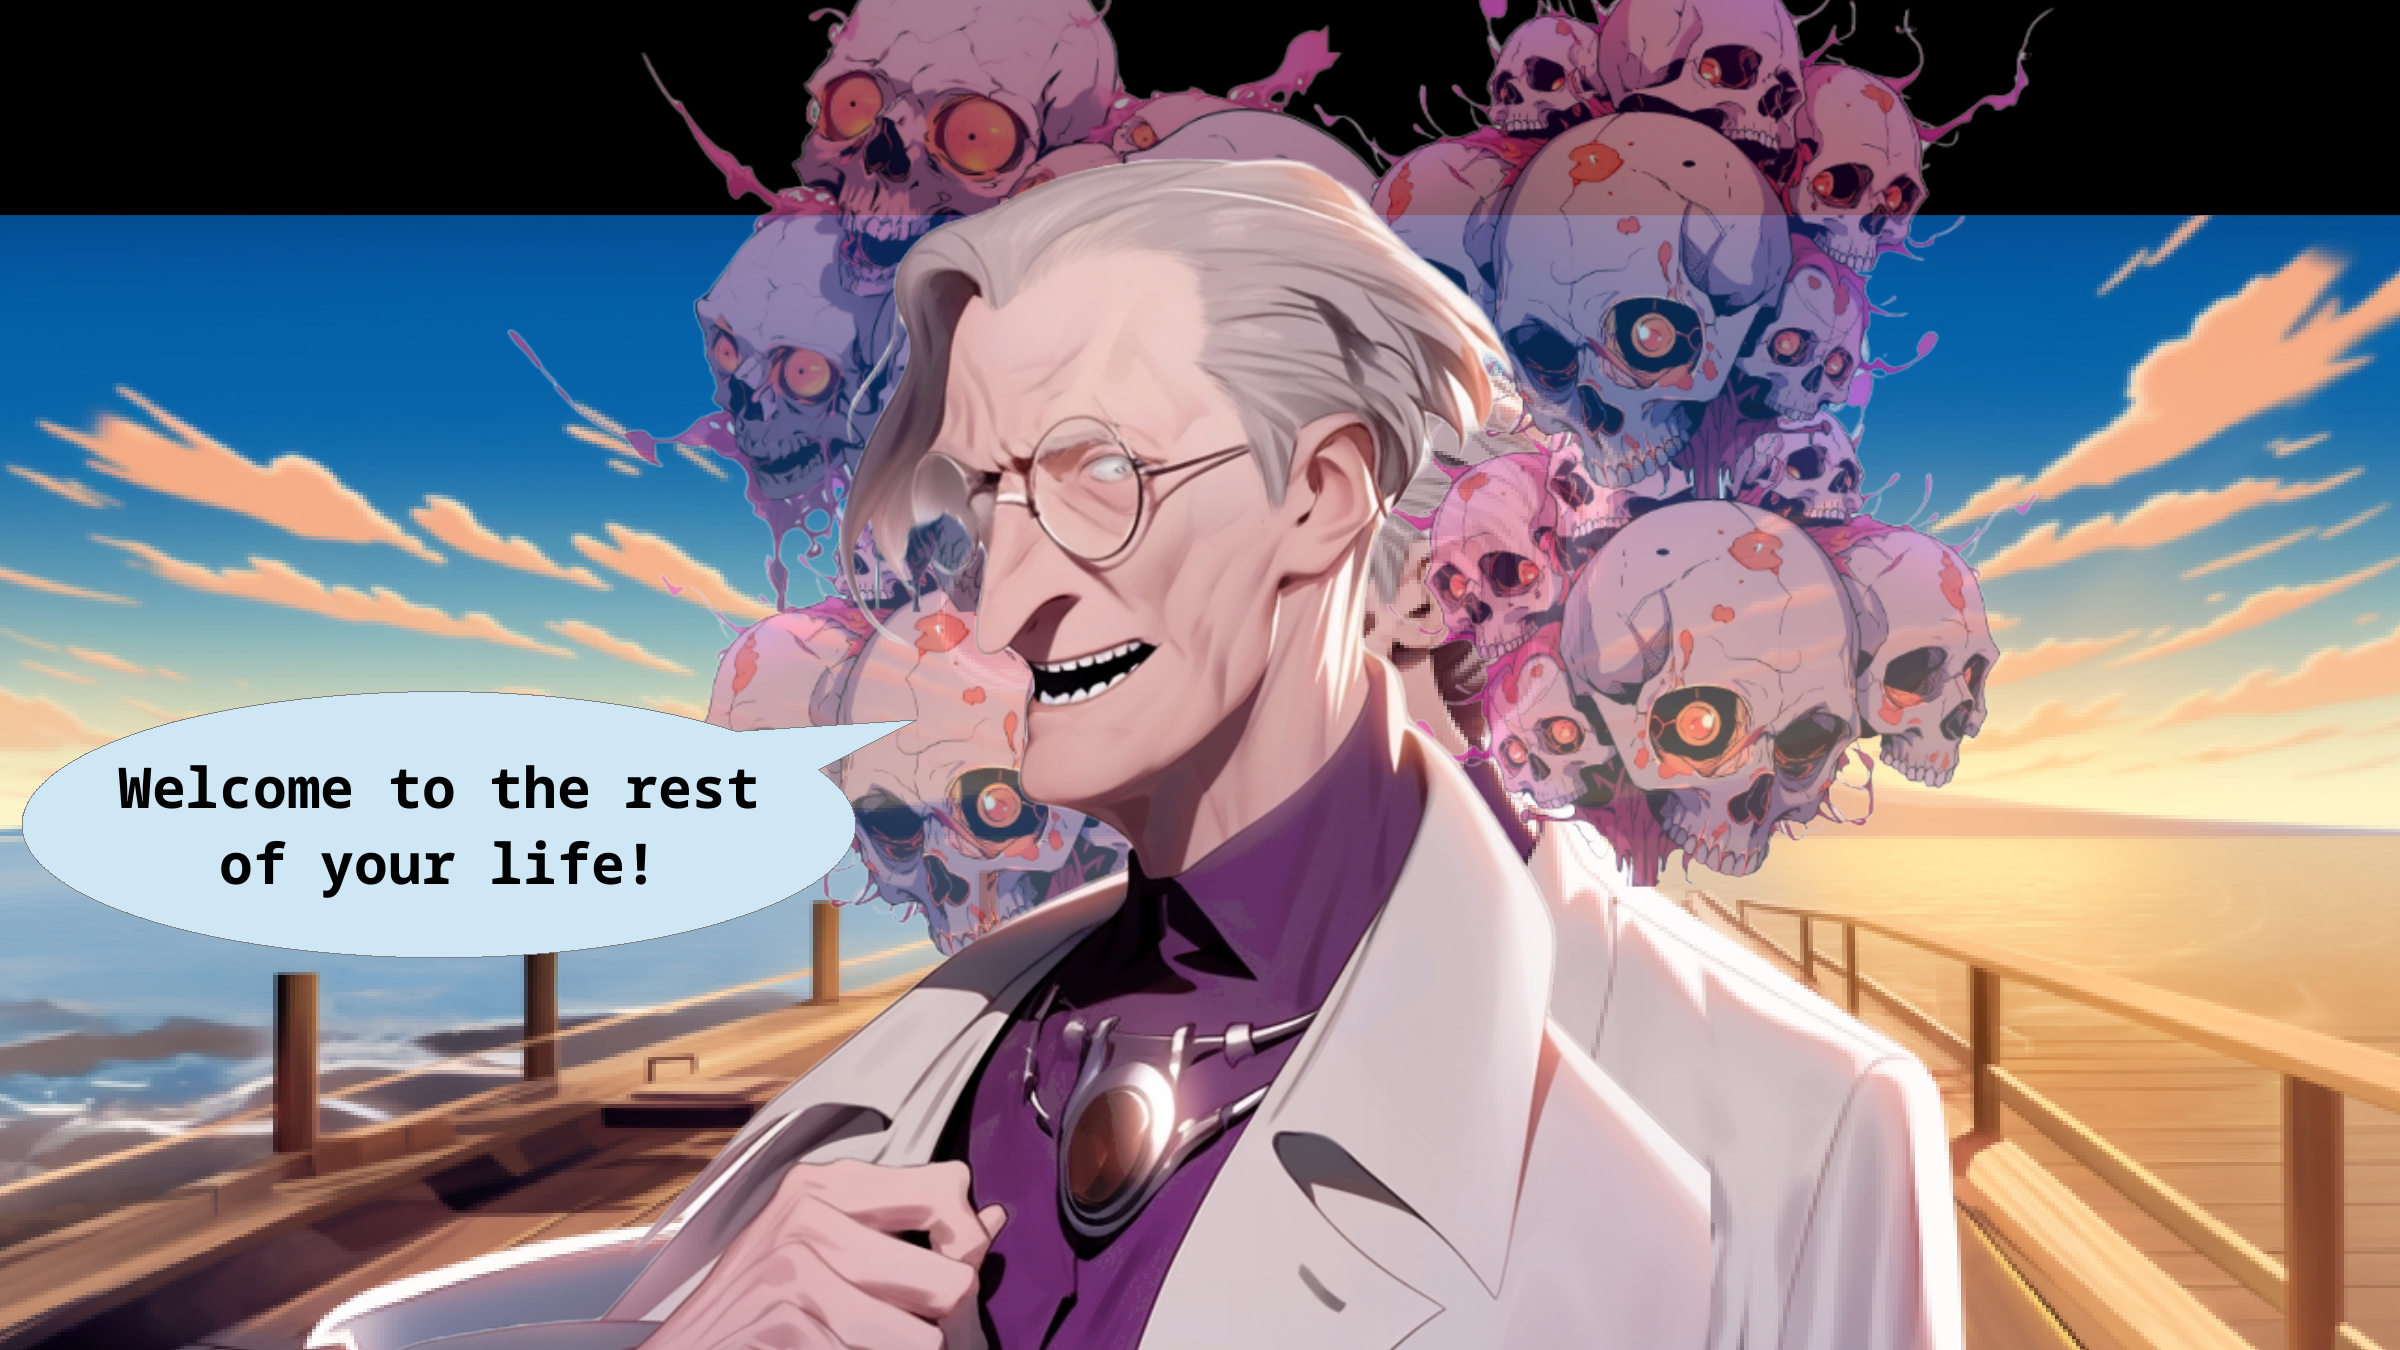

Welcome to the rest
 of your life!